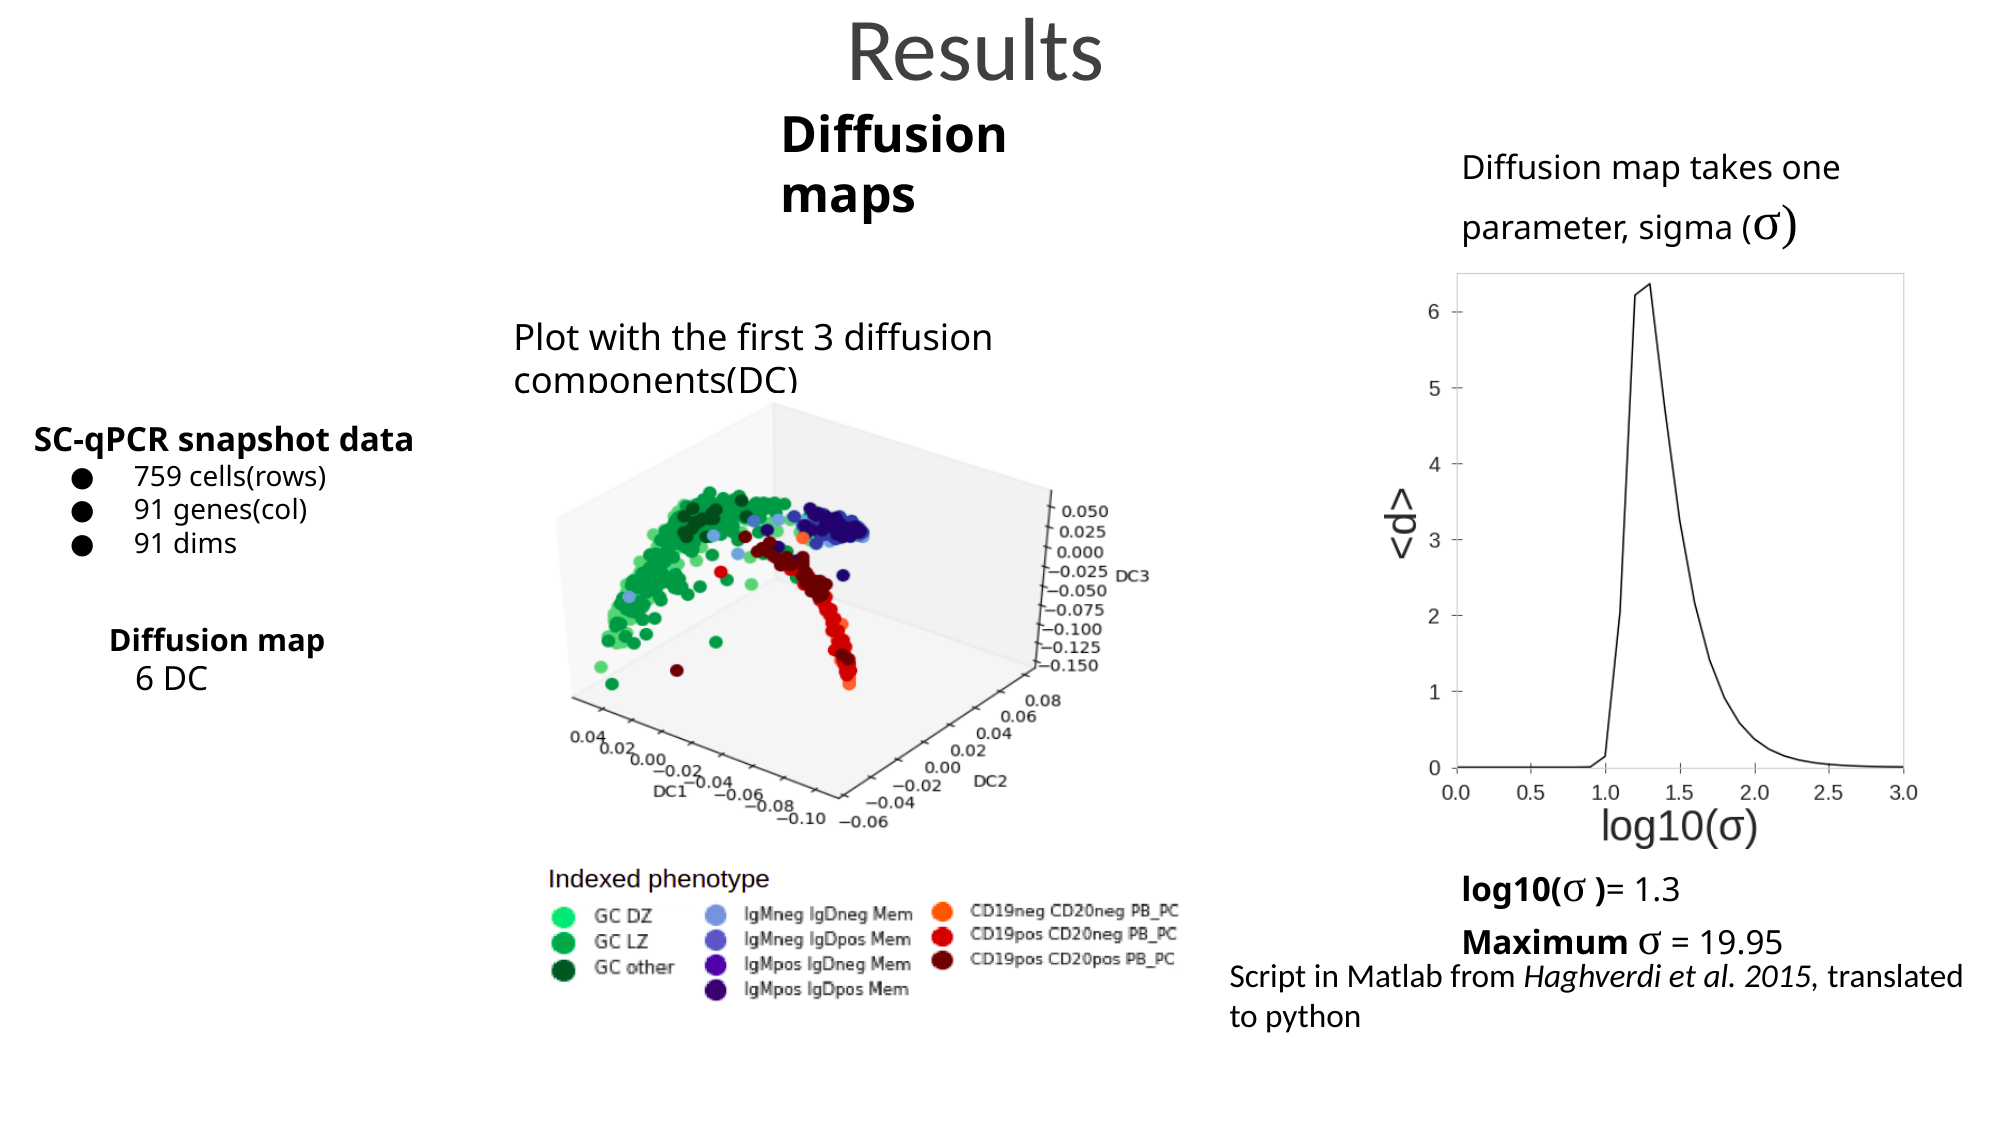

Results
Diffusion maps
Diffusion map takes one parameter, sigma (σ)
Plot with the first 3 diffusion components(DC)
SC-qPCR snapshot data
759 cells(rows)
91 genes(col)
91 dims
Diffusion map
 6 DC
log10(σ )= 1.3
Maximum σ = 19.95
Script in Matlab from Haghverdi et al. 2015, translated to python